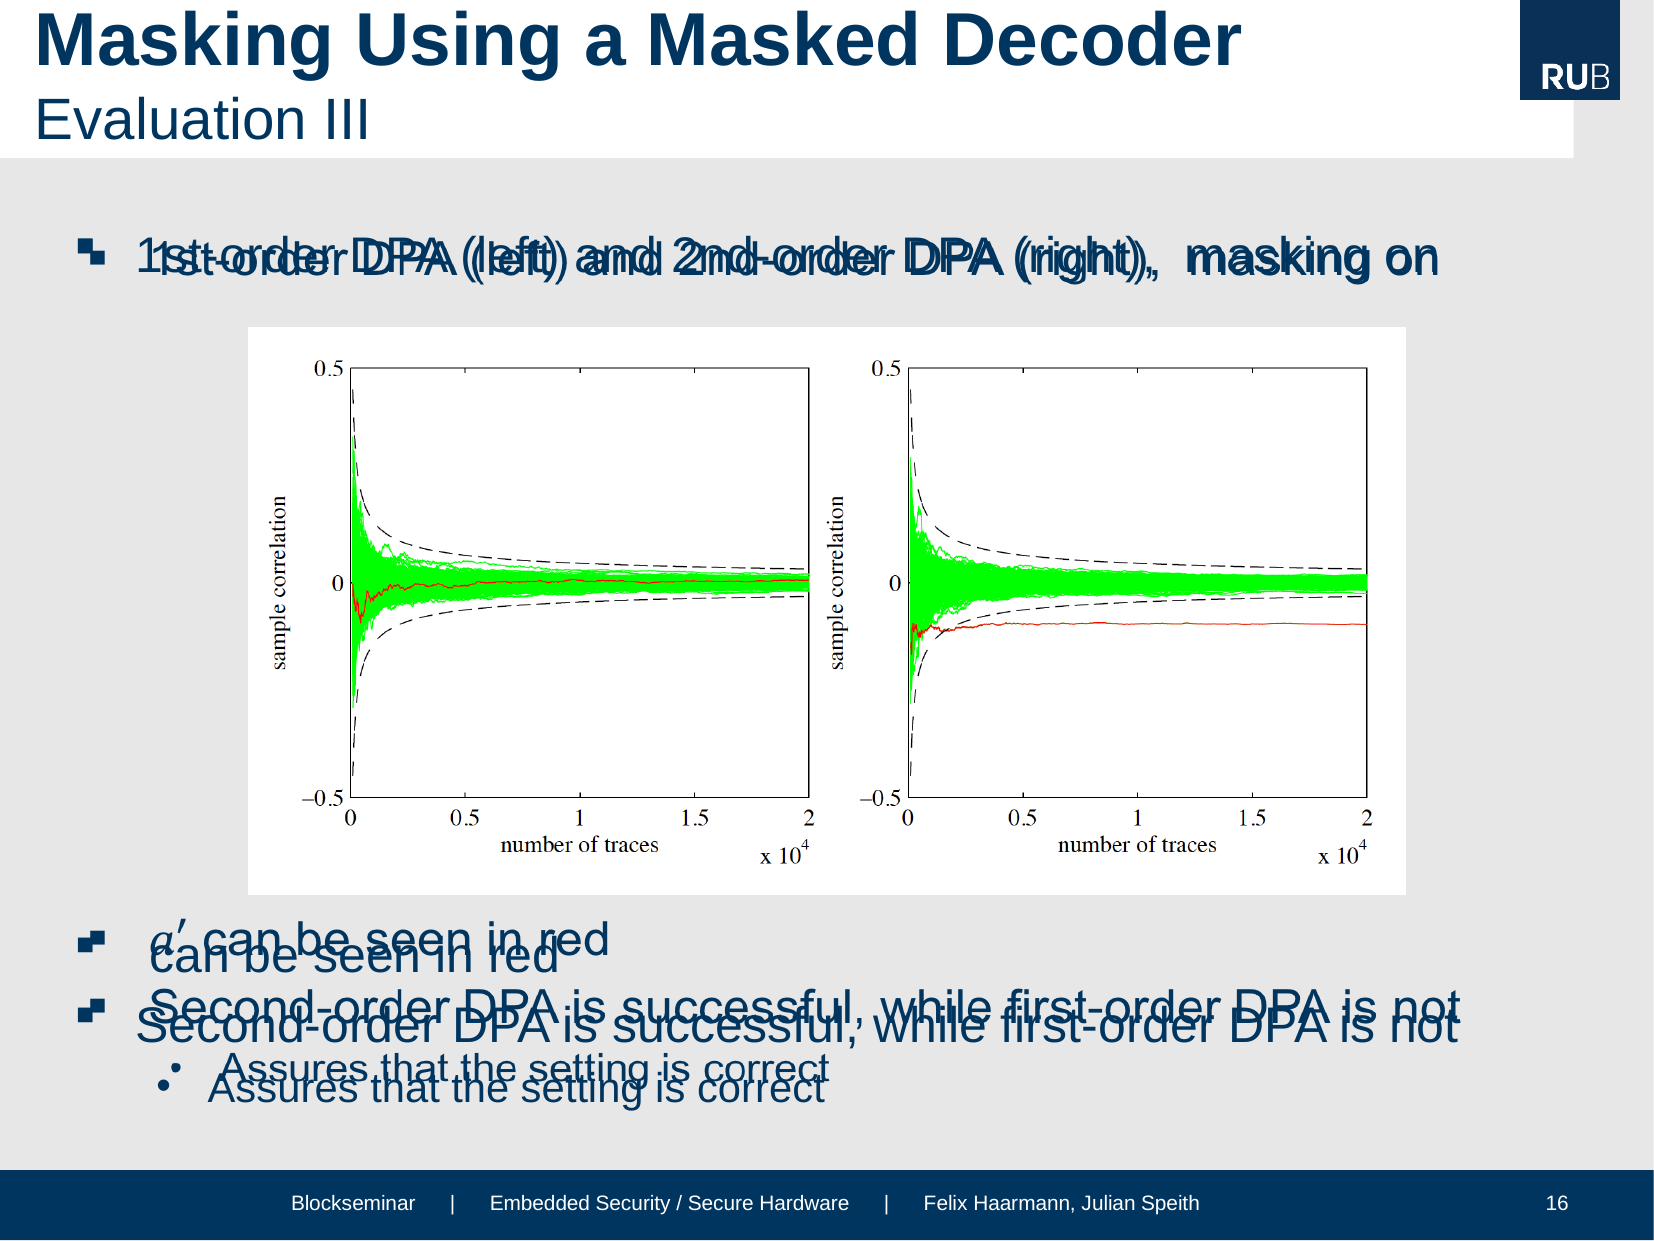

Masking Using a Masked Decoder
Evaluation III
# 1st-order DPA (left) and 2nd-order DPA (right), masking on
 can be seen in red
Second-order DPA is successful, while first-order DPA is not
Assures that the setting is correct